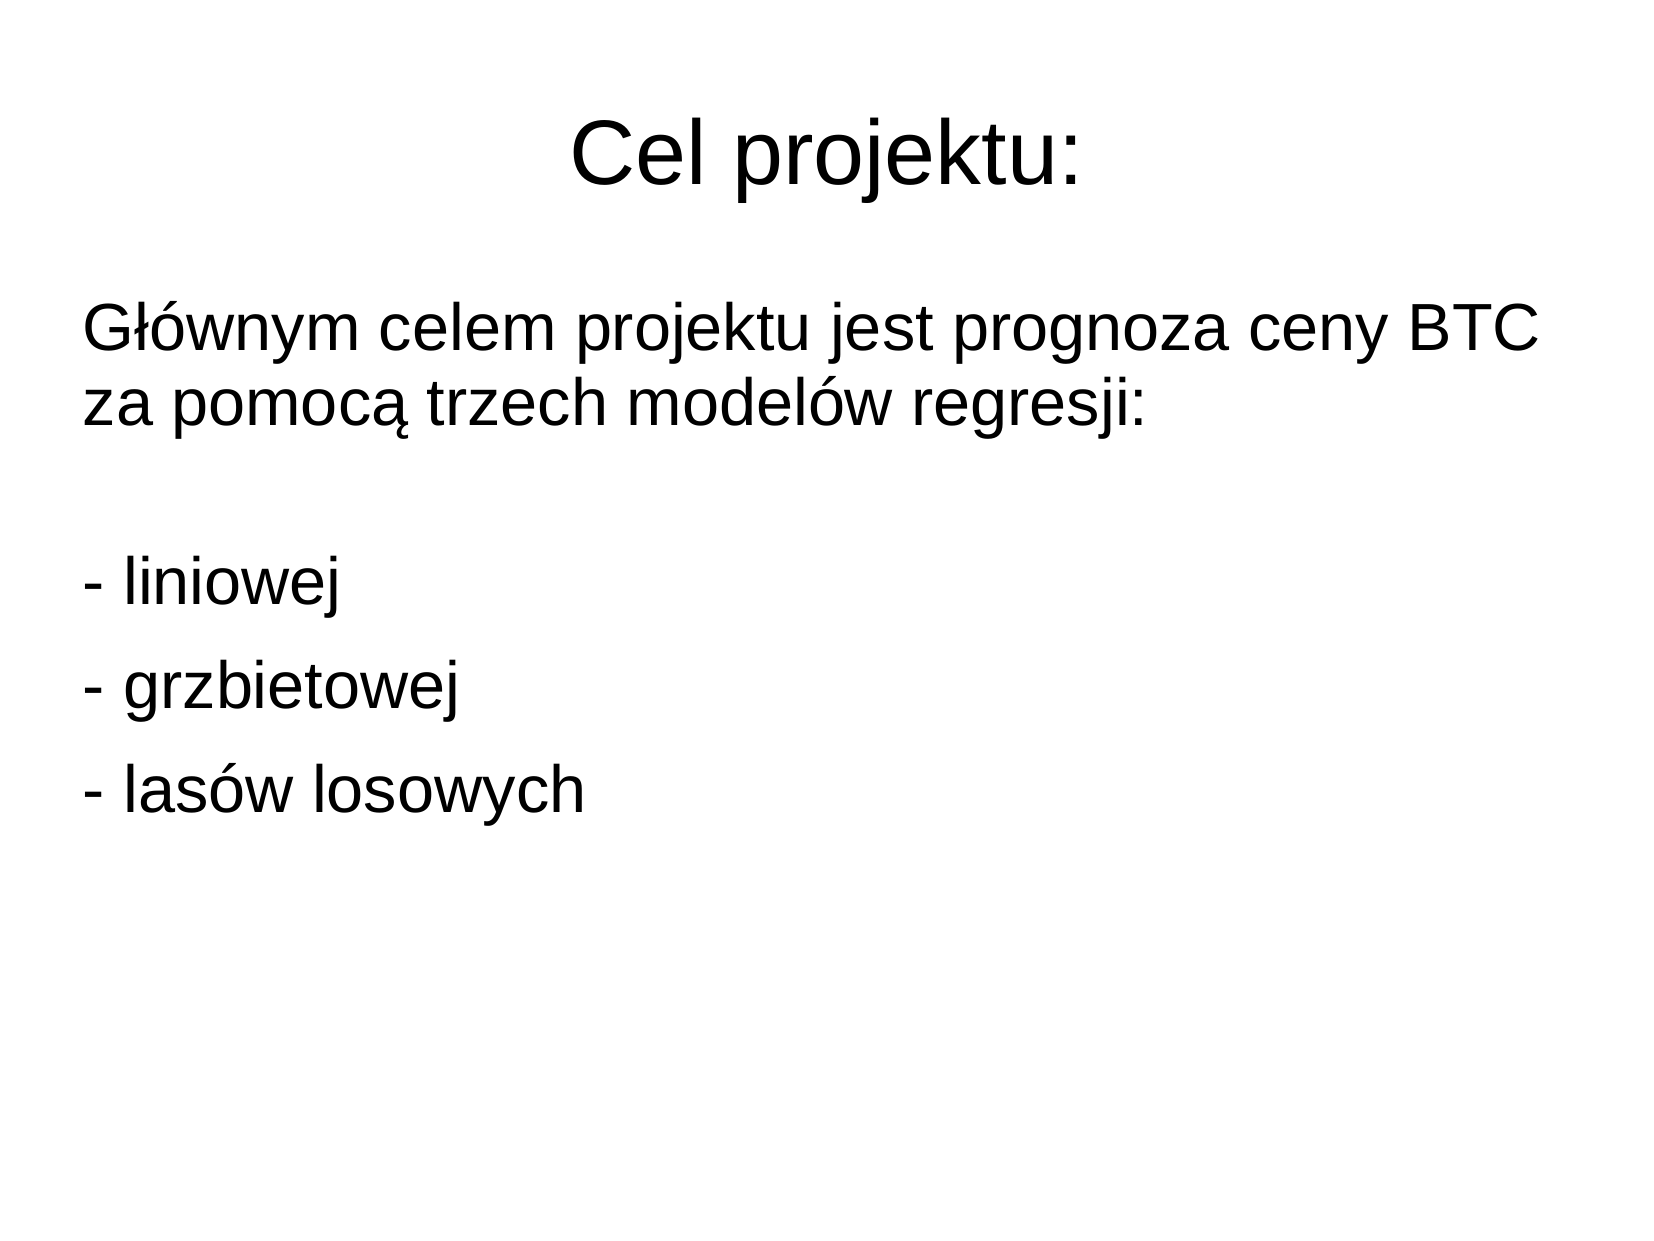

# Cel projektu:
Głównym celem projektu jest prognoza ceny BTC za pomocą trzech modelów regresji:
- liniowej
- grzbietowej
- lasów losowych